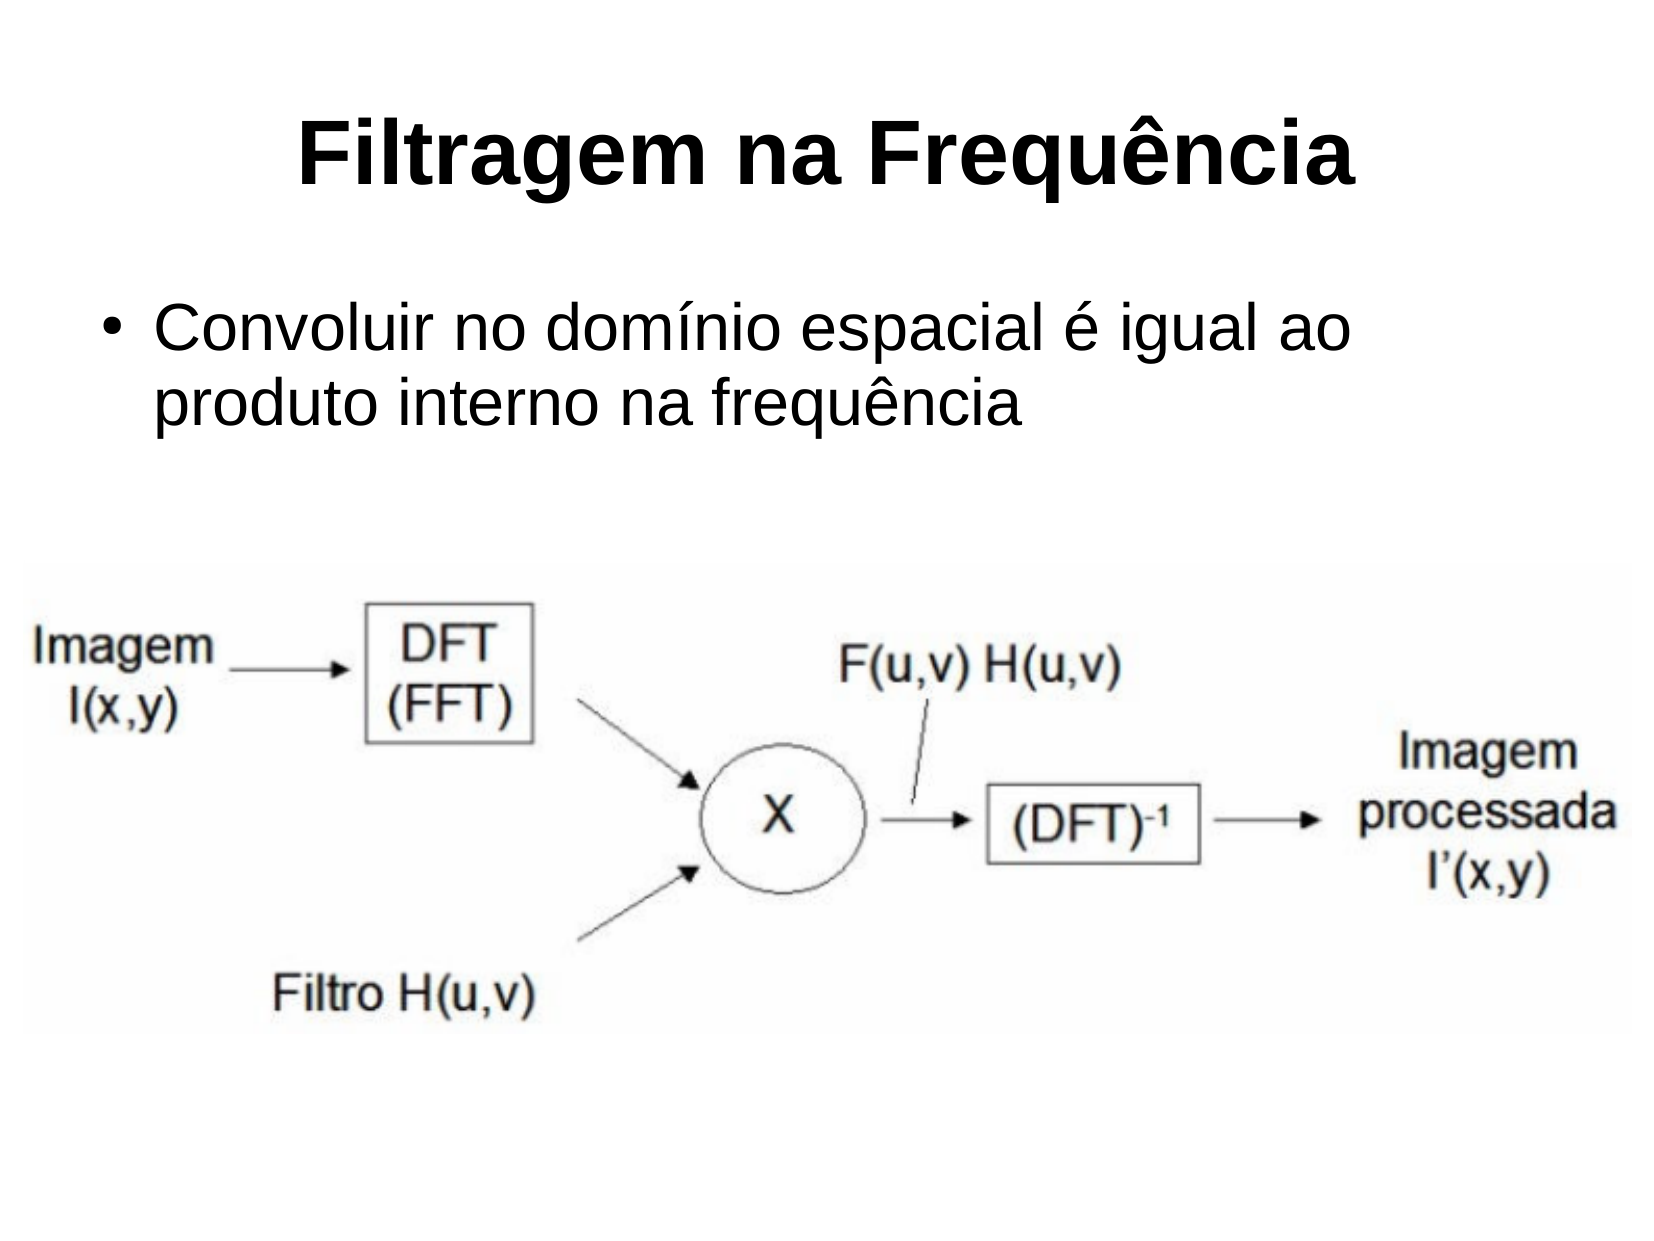

# Filtragem na Frequência
Convoluir no domínio espacial é igual ao produto interno na frequência